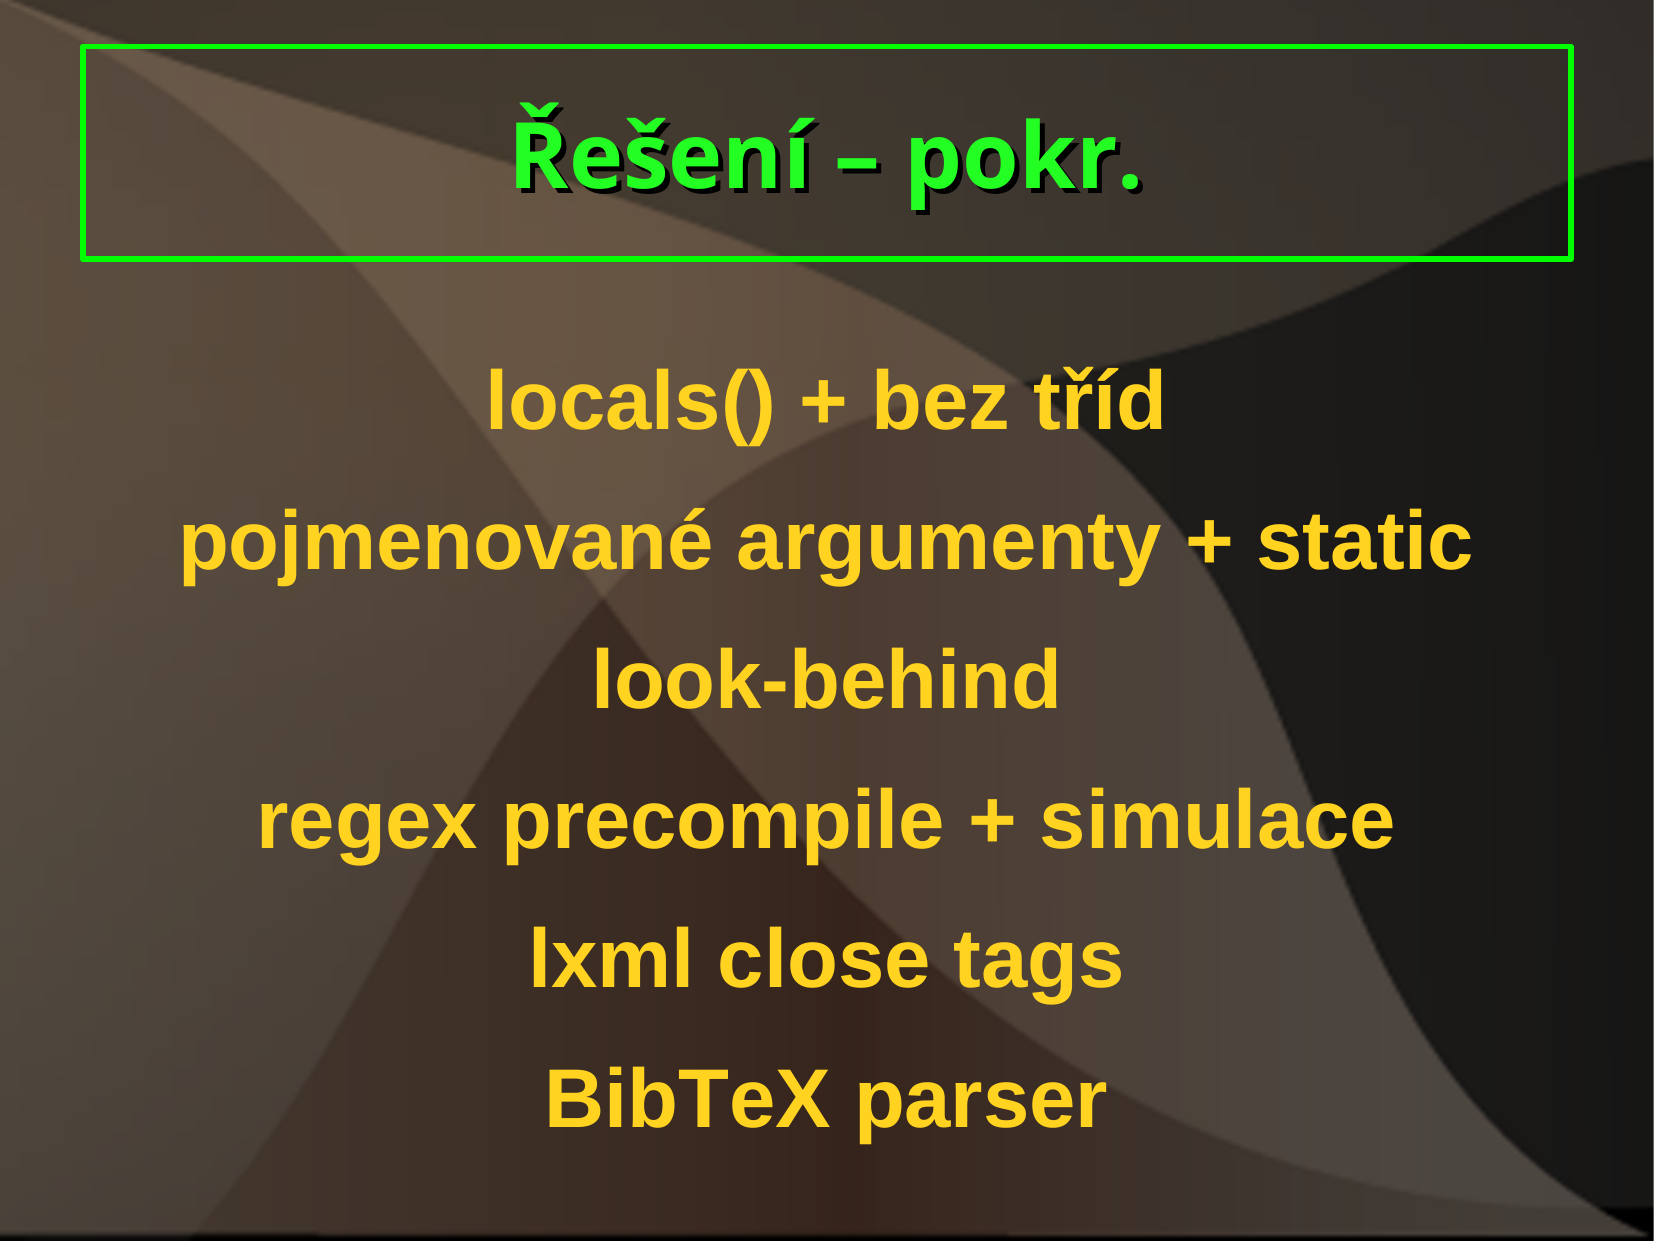

# Řešení – pokr.
locals() + bez tříd
pojmenované argumenty + static
look-behind
regex precompile + simulace
lxml close tags
BibTeX parser